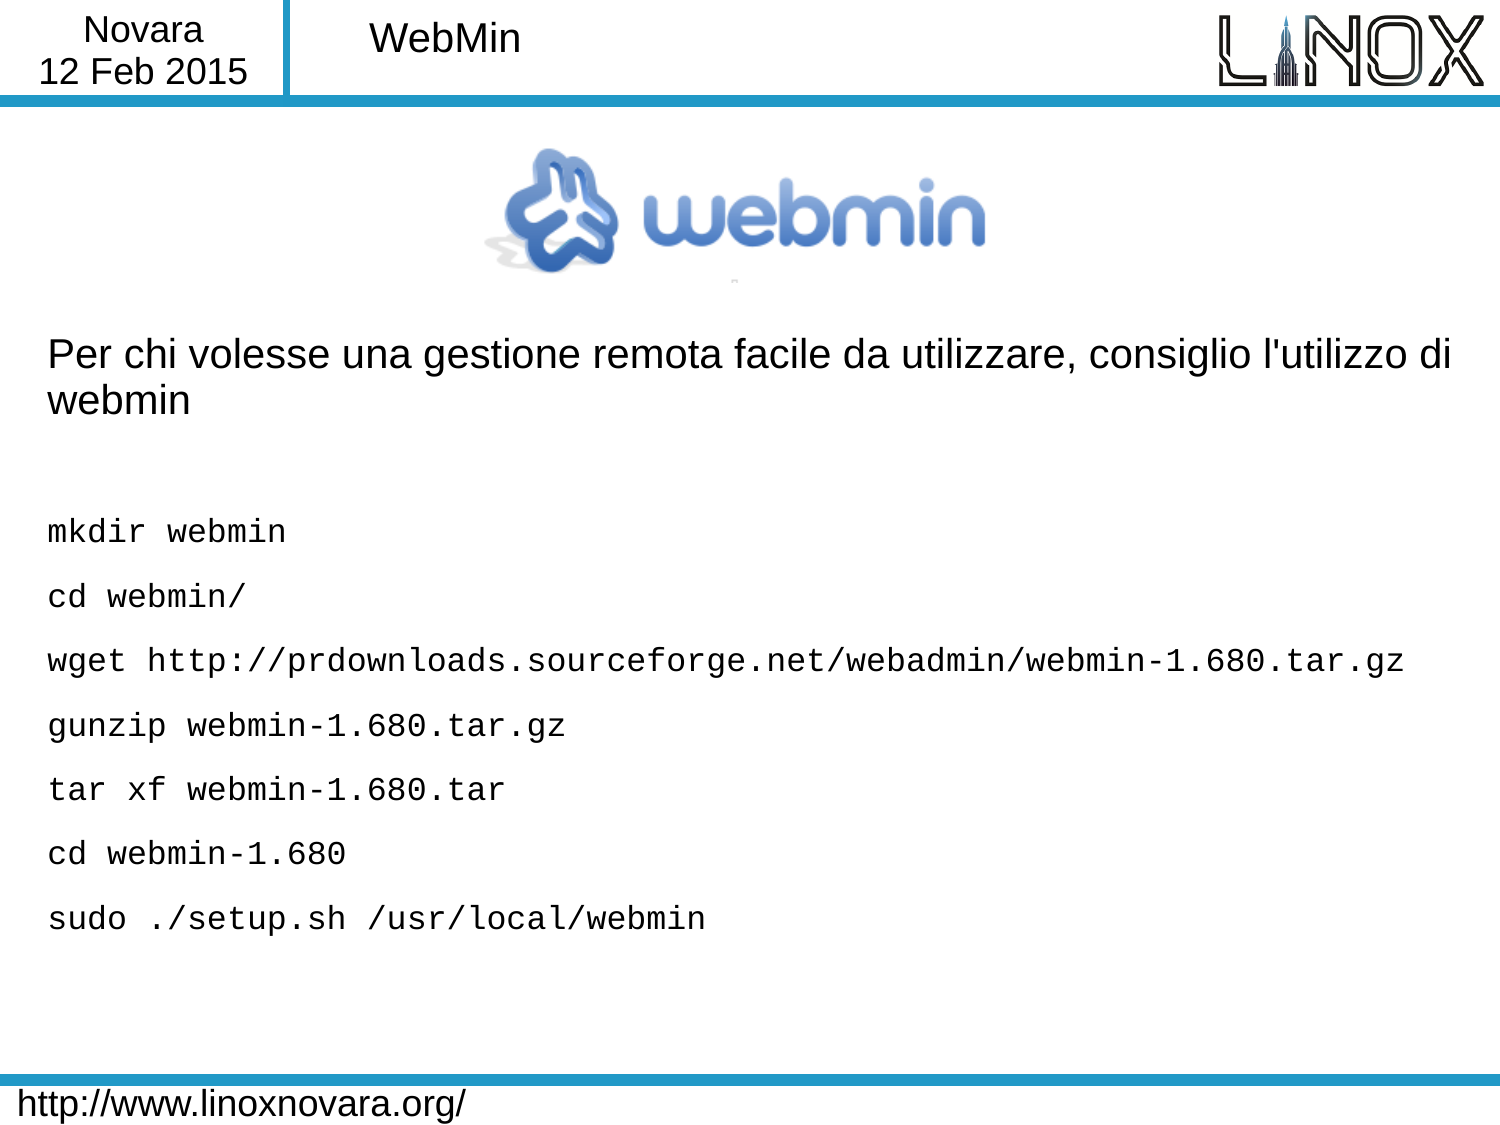

# WebMin
Per chi volesse una gestione remota facile da utilizzare, consiglio l'utilizzo di webmin
mkdir webmin
cd webmin/
wget http://prdownloads.sourceforge.net/webadmin/webmin-1.680.tar.gz
gunzip webmin-1.680.tar.gz
tar xf webmin-1.680.tar
cd webmin-1.680
sudo ./setup.sh /usr/local/webmin